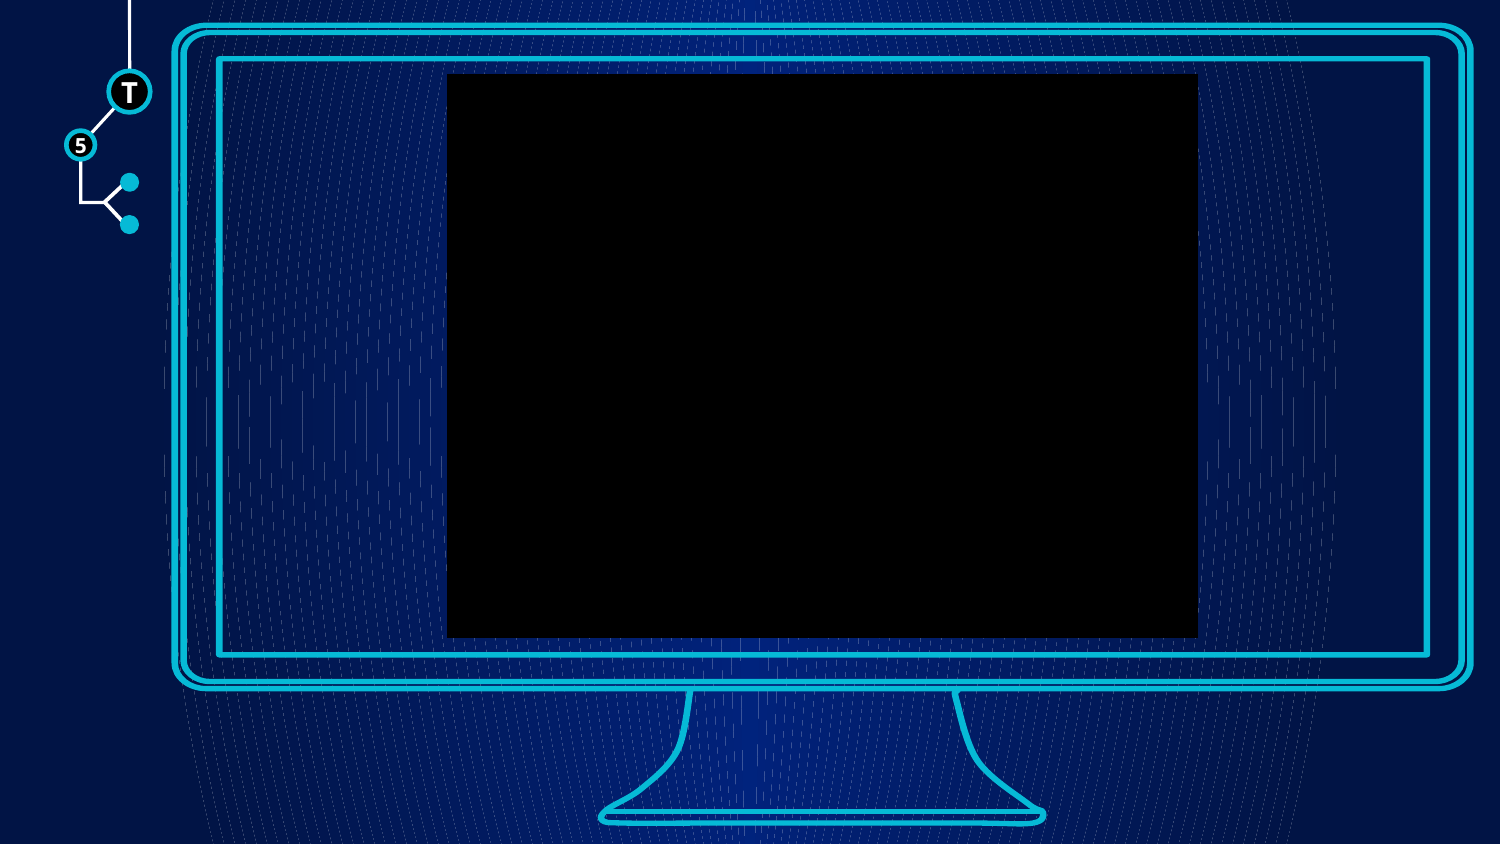

T
5
# Advantages and disadvantages of Arduino